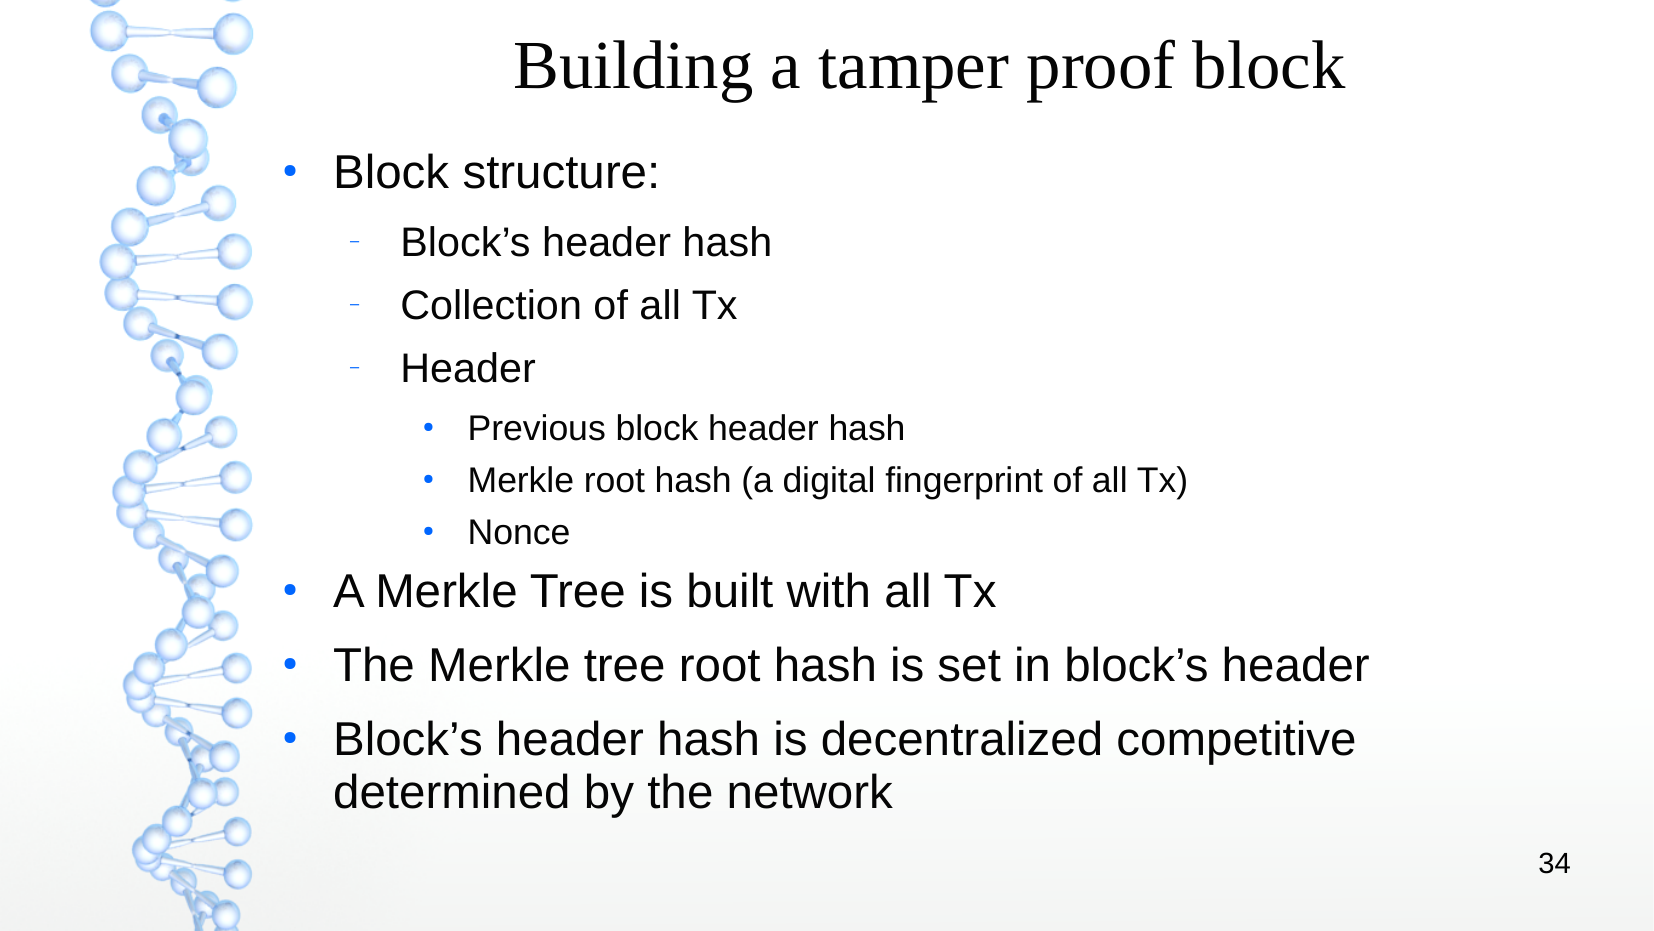

# Building a tamper proof block
Block structure:
Block’s header hash
Collection of all Tx
Header
Previous block header hash
Merkle root hash (a digital fingerprint of all Tx)
Nonce
A Merkle Tree is built with all Tx
The Merkle tree root hash is set in block’s header
Block’s header hash is decentralized competitive determined by the network
34